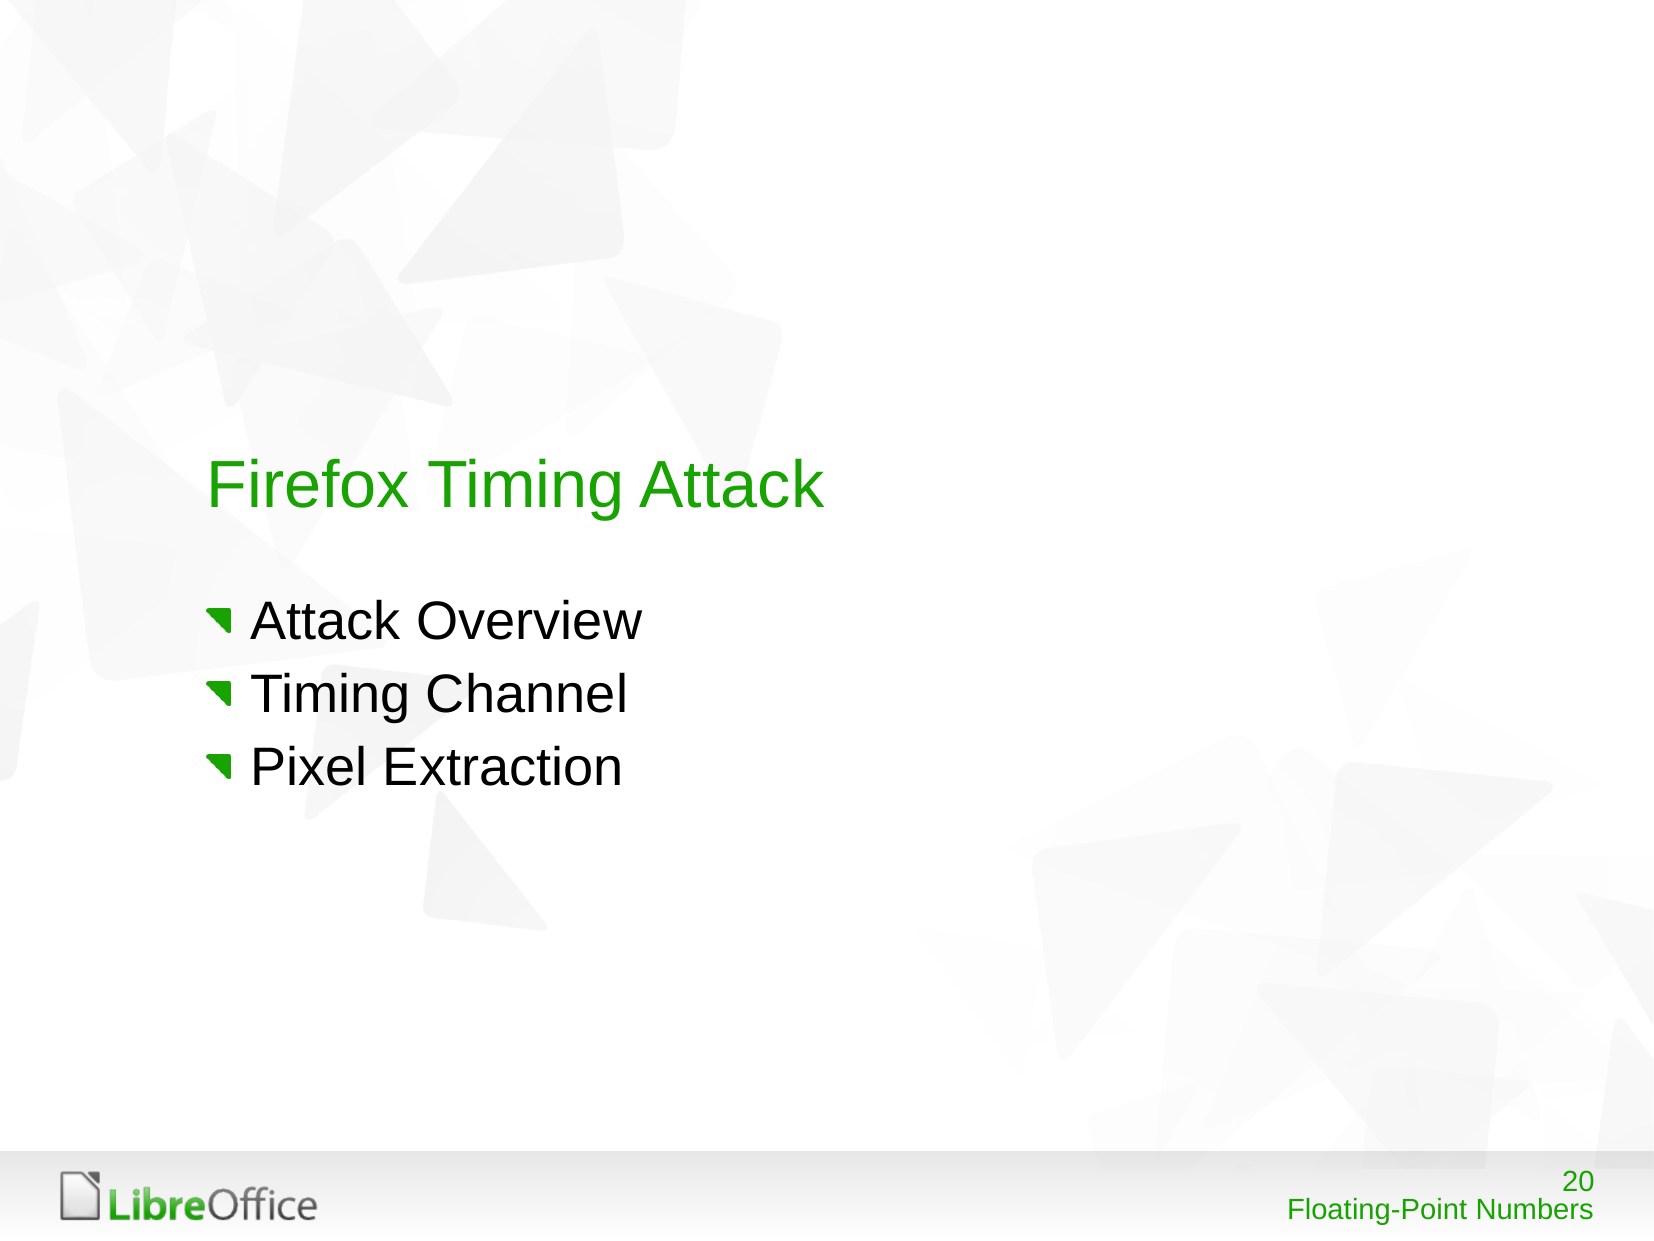

# Firefox Timing Attack
Attack Overview
Timing Channel
Pixel Extraction
20
Floating-Point Numbers